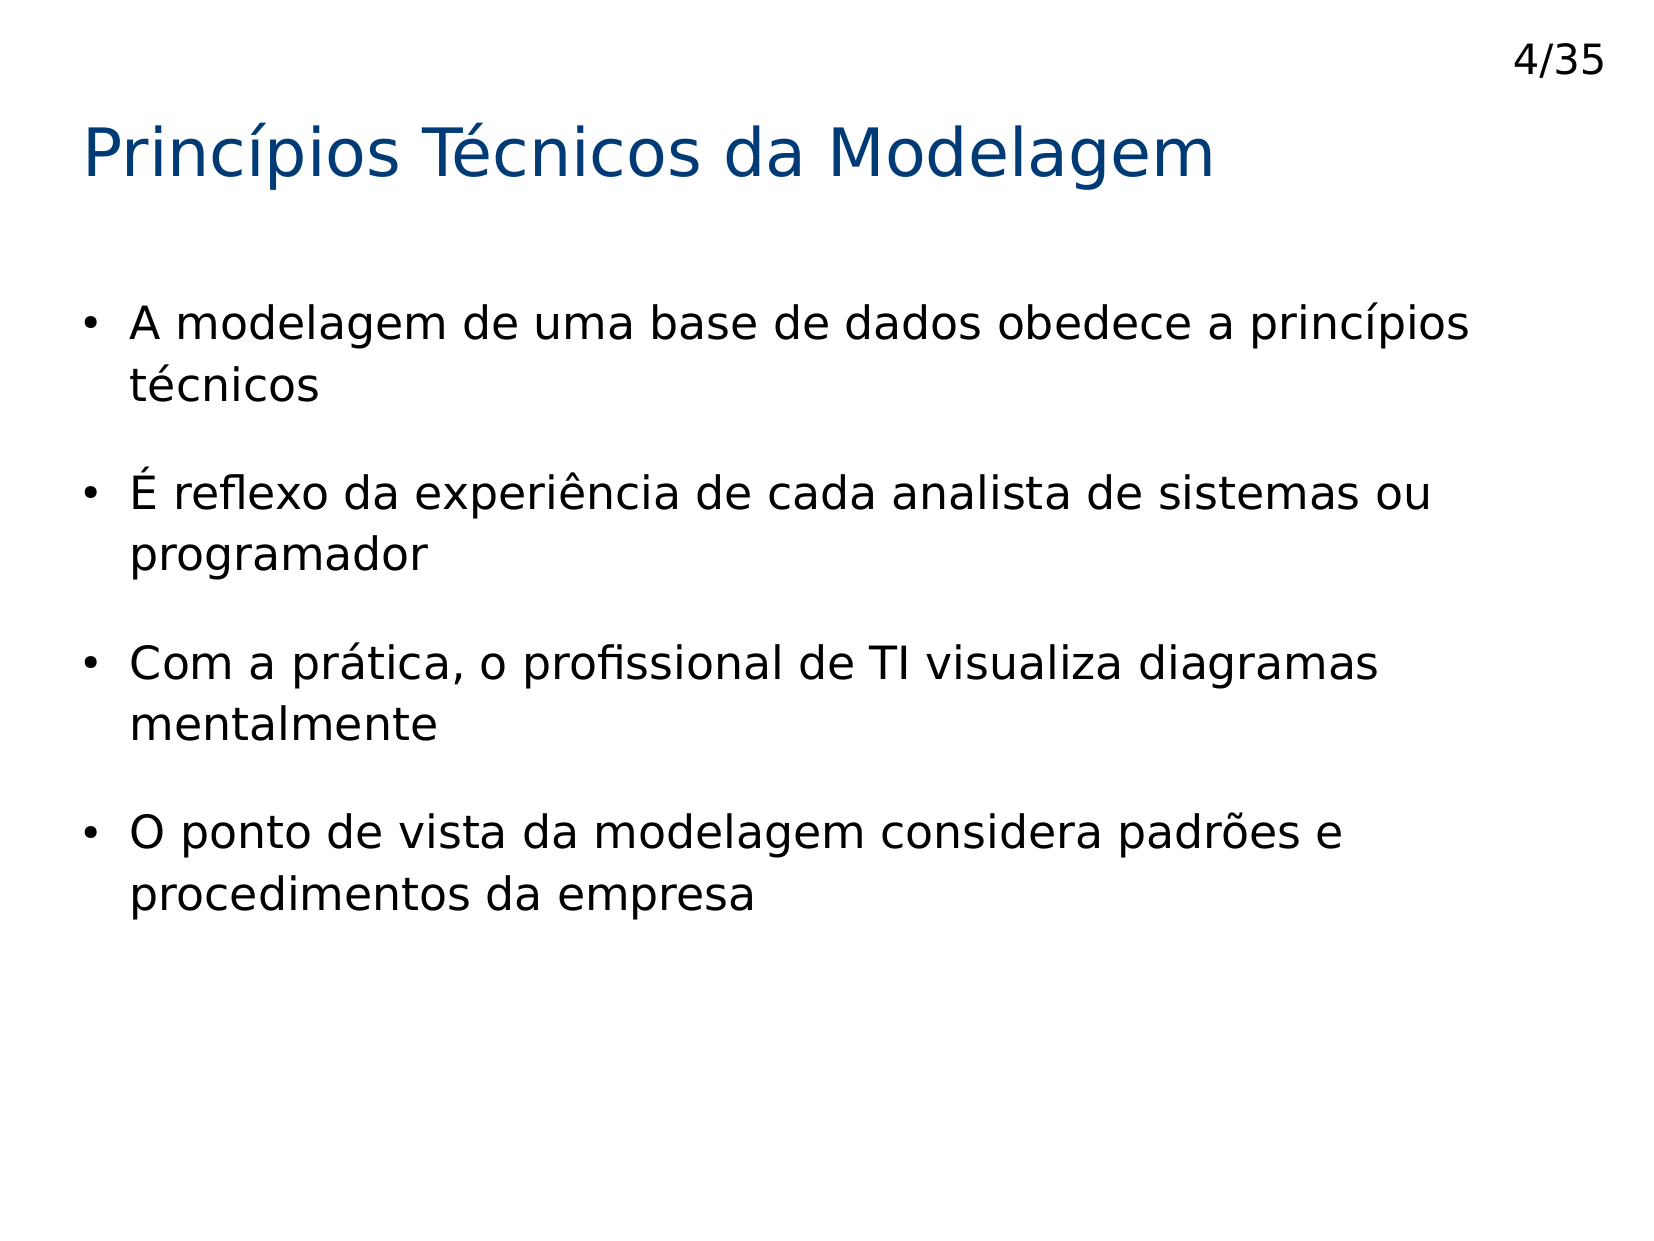

4
# Princípios Técnicos da Modelagem
A modelagem de uma base de dados obedece a princípios técnicos
É reflexo da experiência de cada analista de sistemas ou programador
Com a prática, o profissional de TI visualiza diagramas mentalmente
O ponto de vista da modelagem considera padrões e procedimentos da empresa